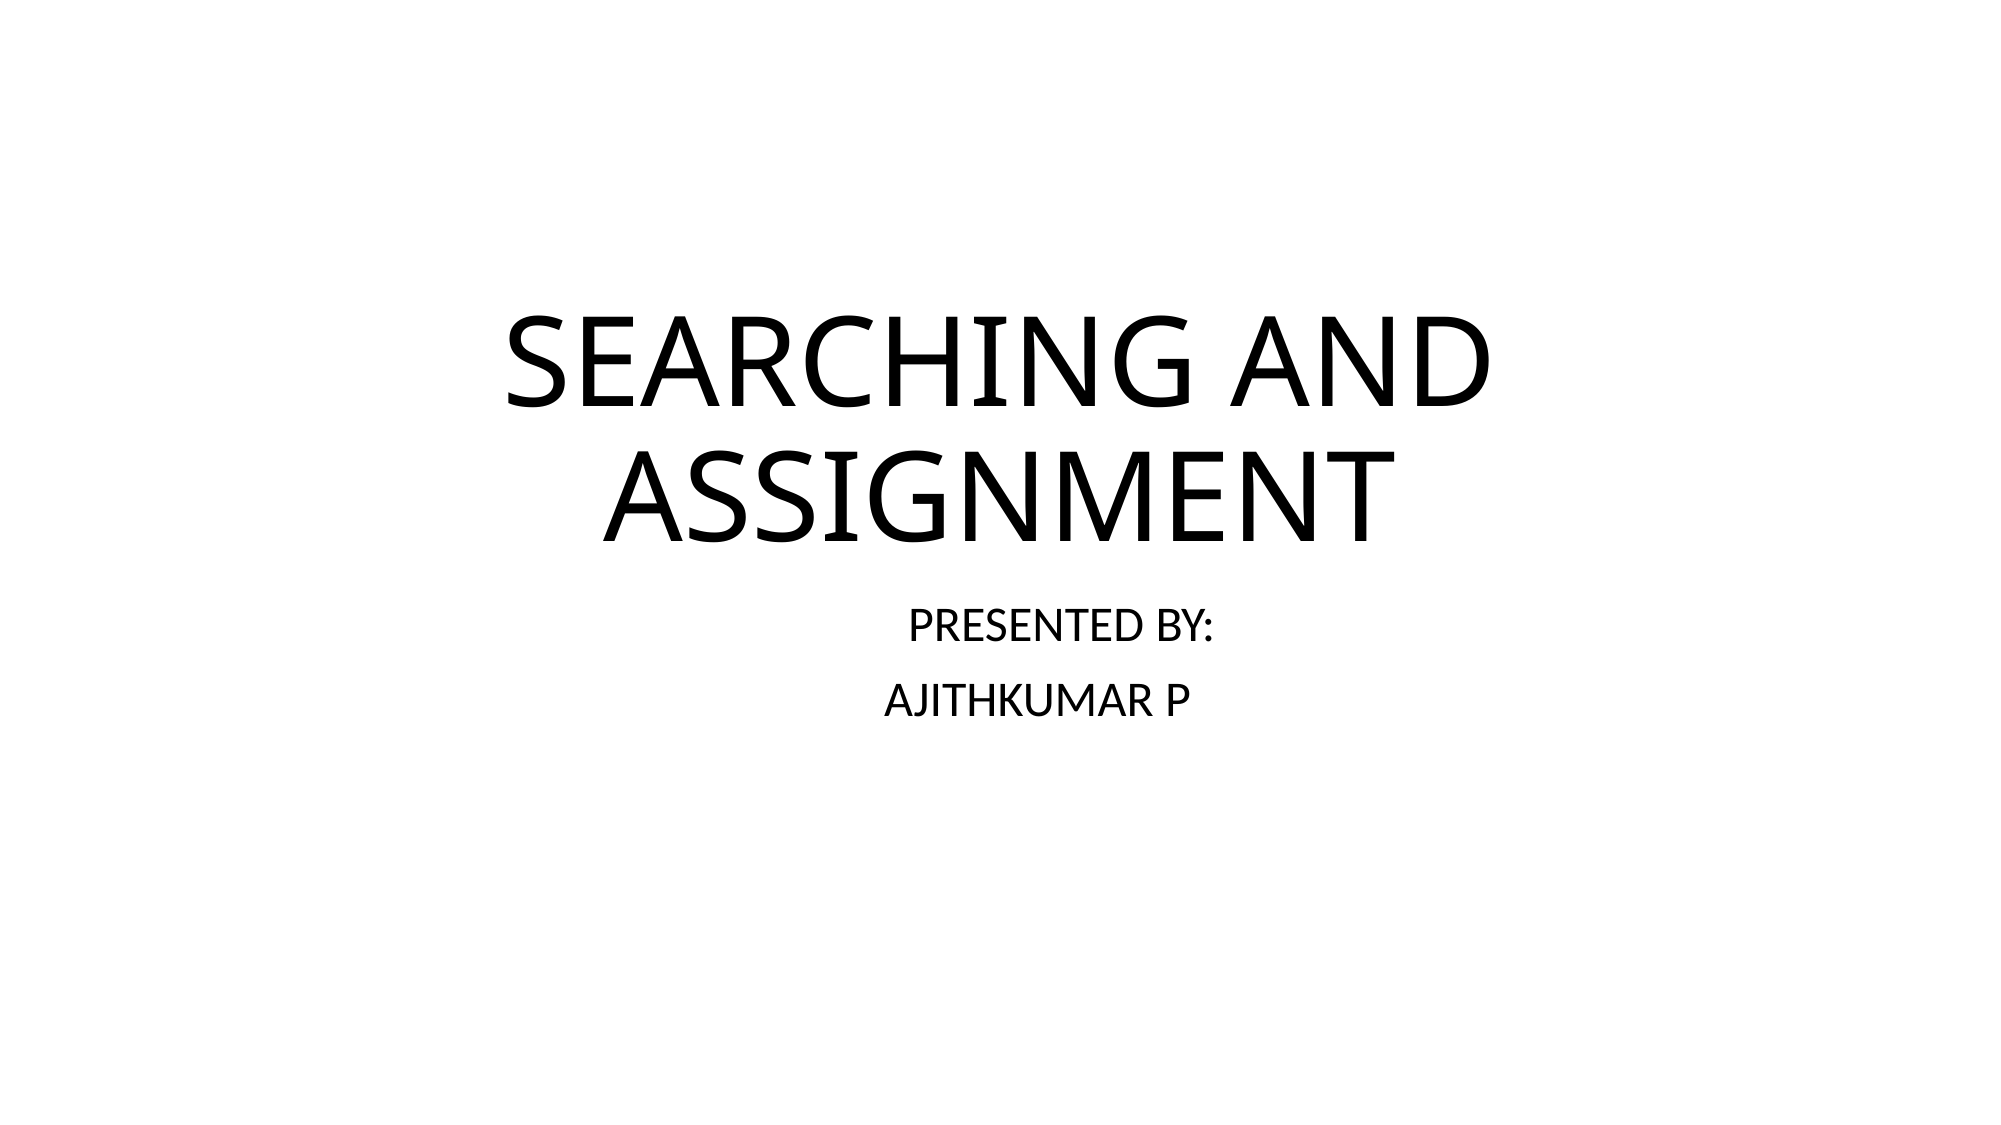

# SEARCHING AND ASSIGNMENT
 PRESENTED BY:
	AJITHKUMAR P